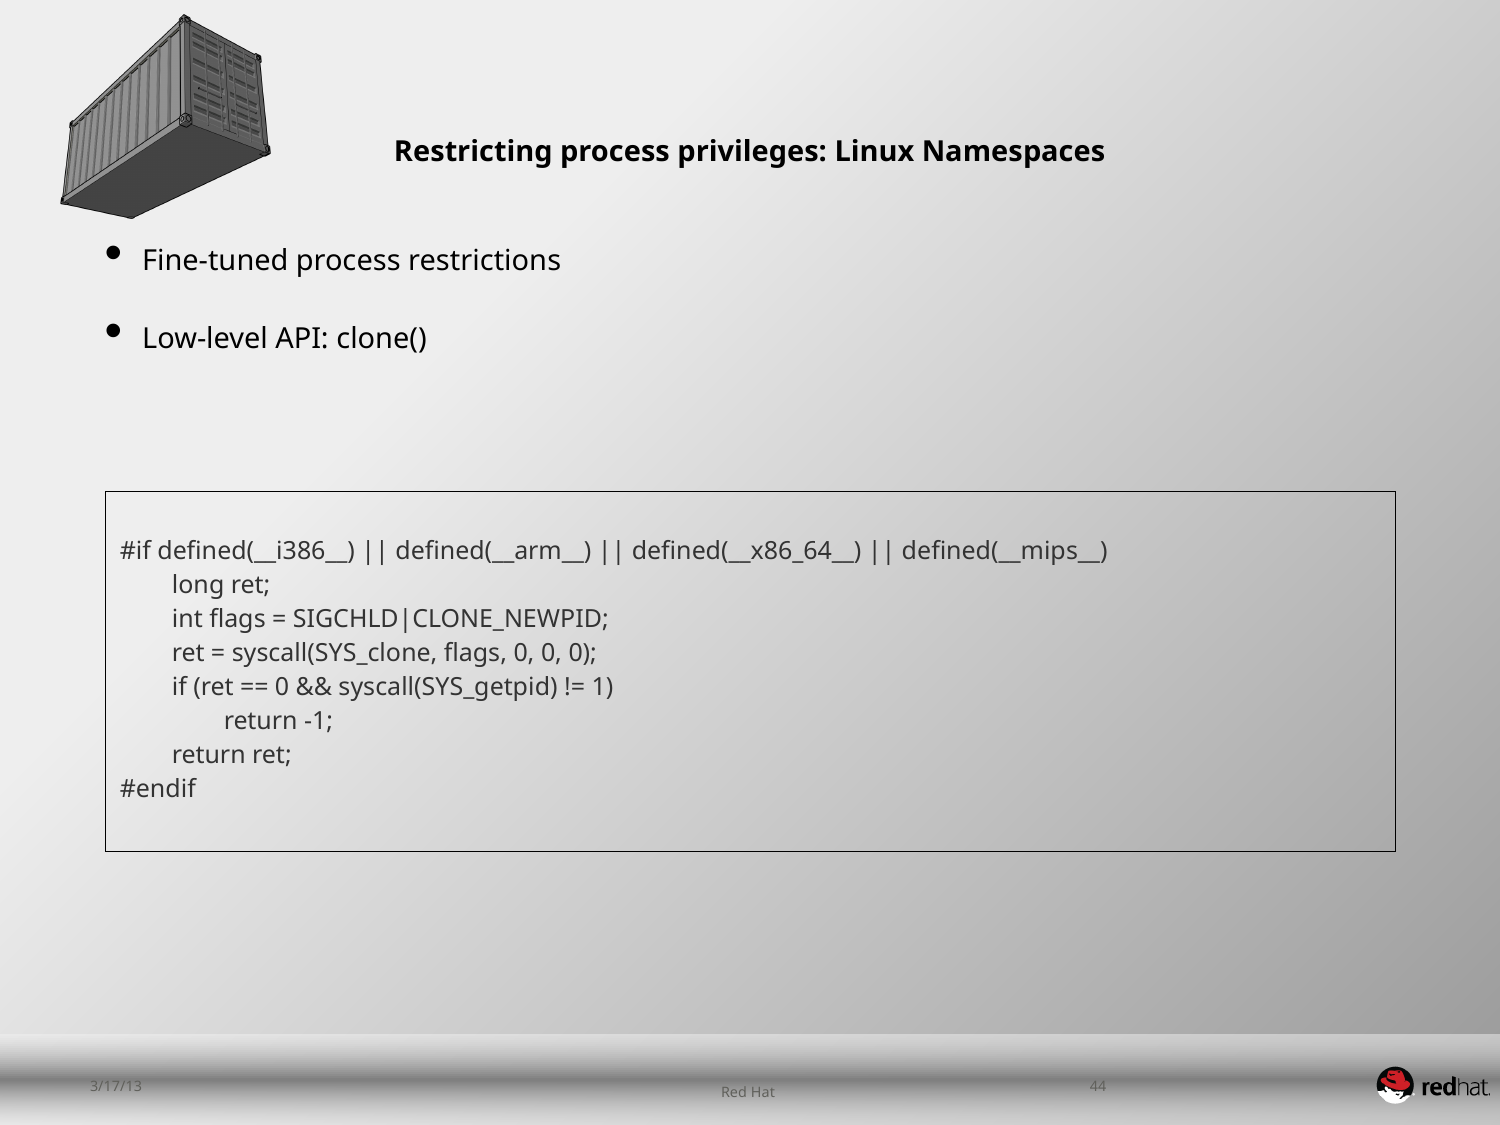

# Restricting process privileges: Linux Namespaces
Fine-tuned process restrictions
Low-level API: clone()
#if defined(__i386__) || defined(__arm__) || defined(__x86_64__) || defined(__mips__)
 long ret;
 int flags = SIGCHLD|CLONE_NEWPID;
 ret = syscall(SYS_clone, flags, 0, 0, 0);
 if (ret == 0 && syscall(SYS_getpid) != 1)
 return -1;
 return ret;
#endif
3/17/13
Red Hat